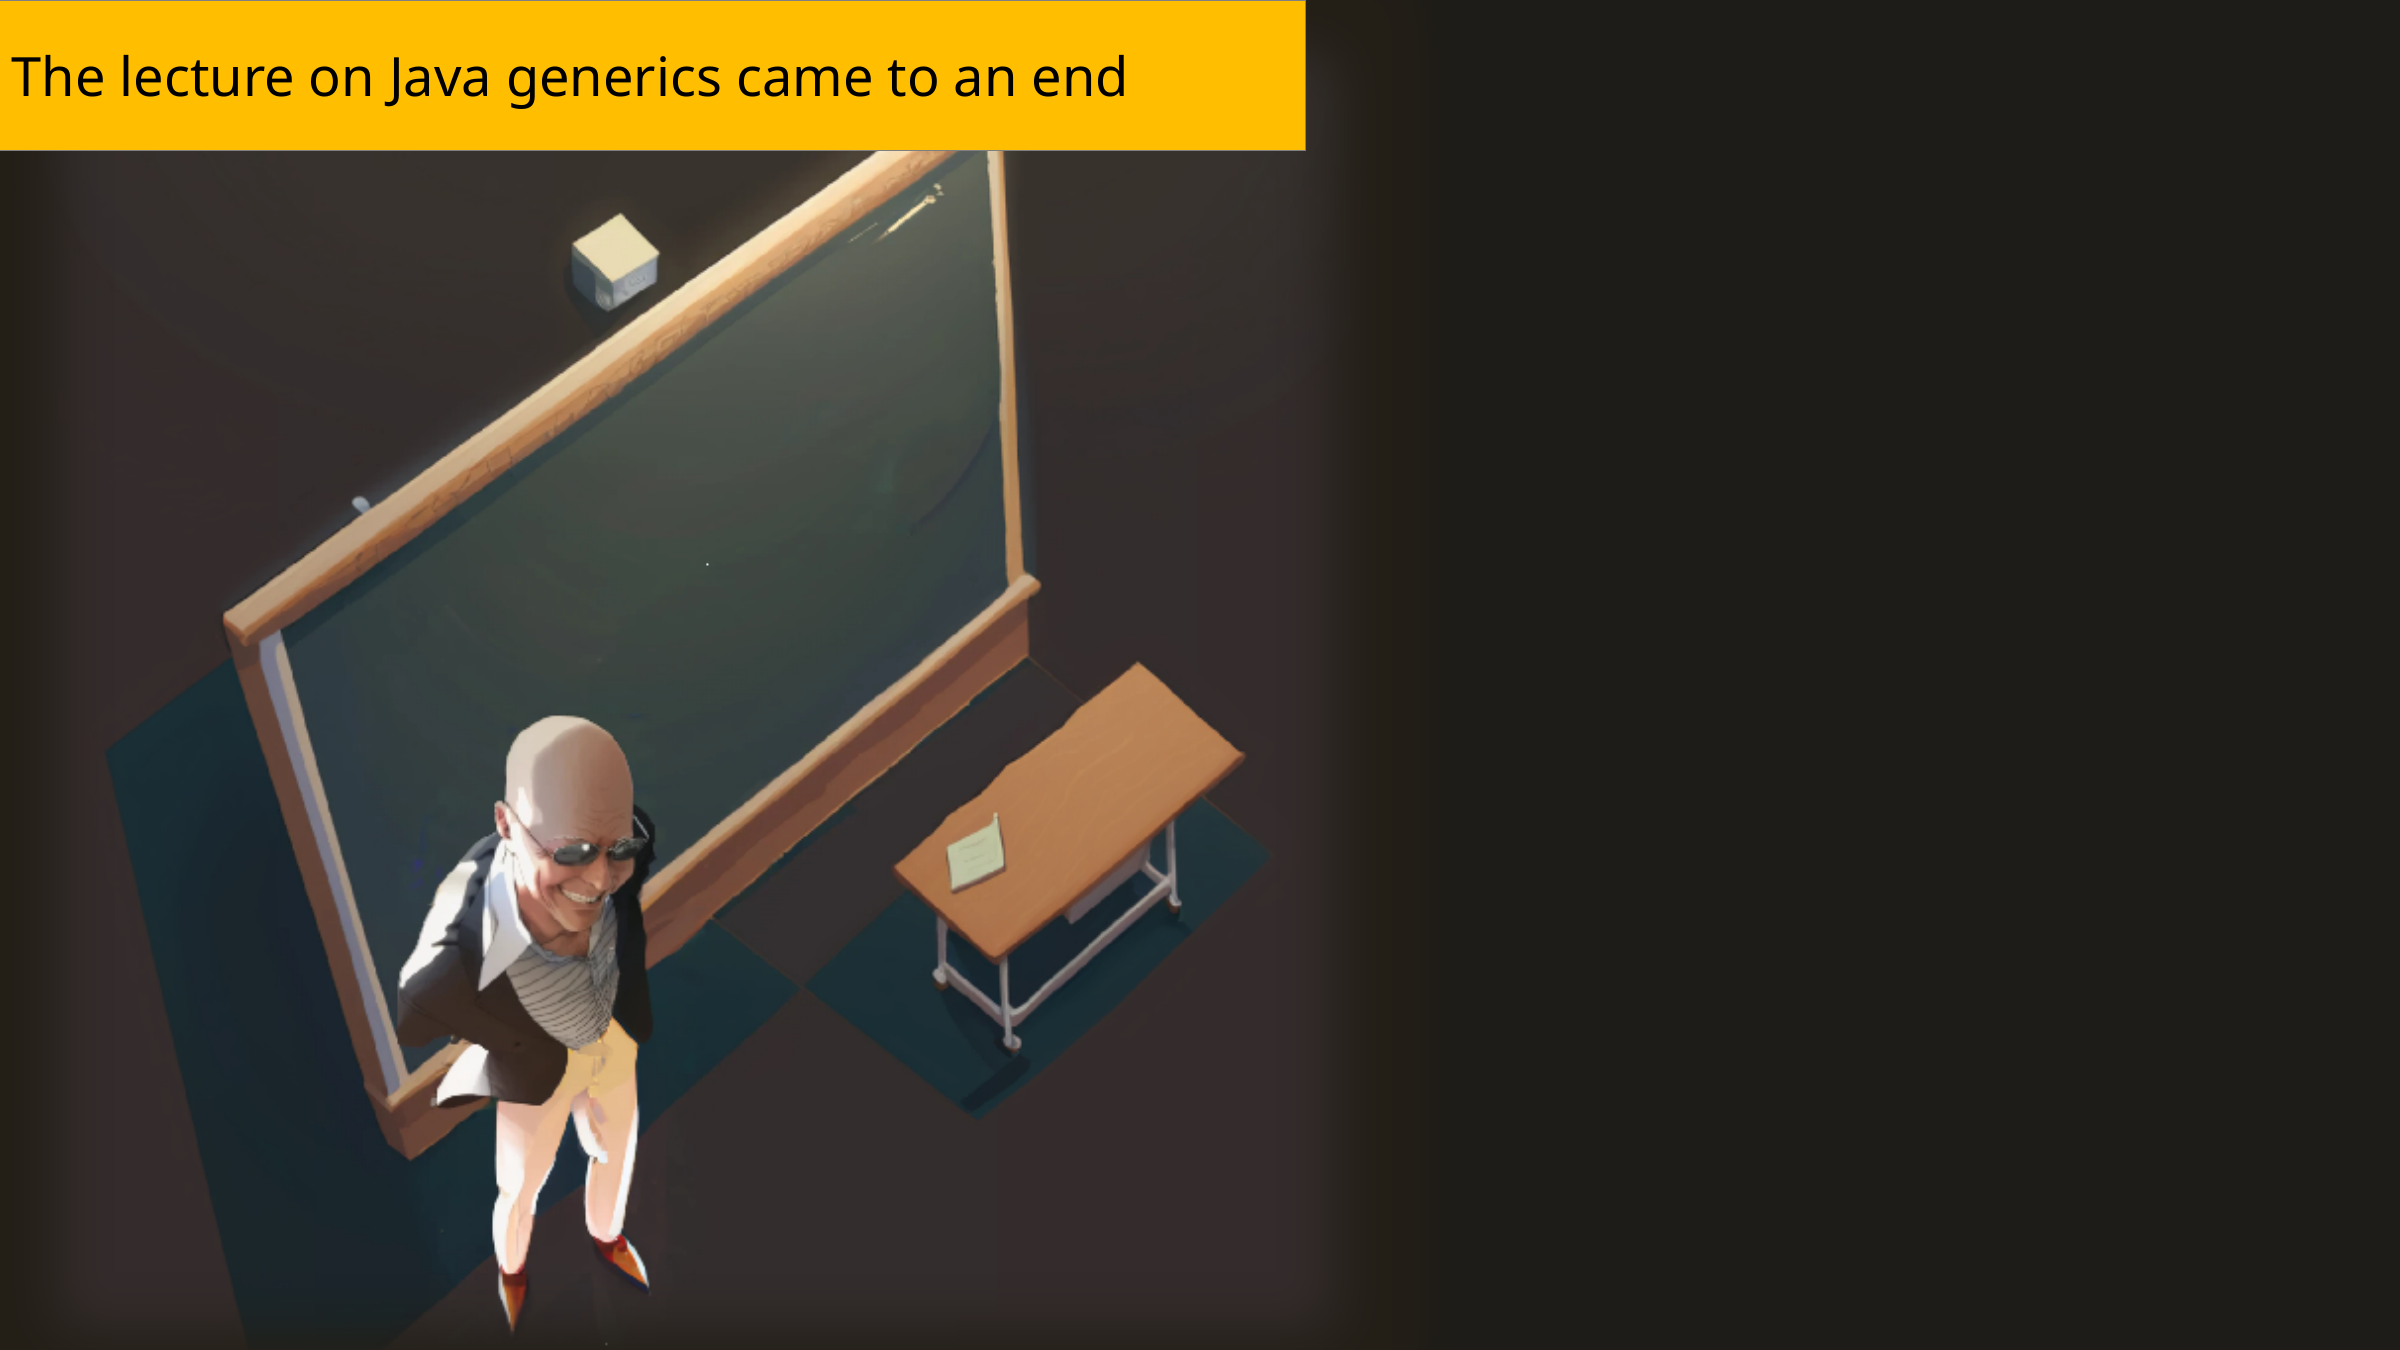

The lecture on Java generics came to an end